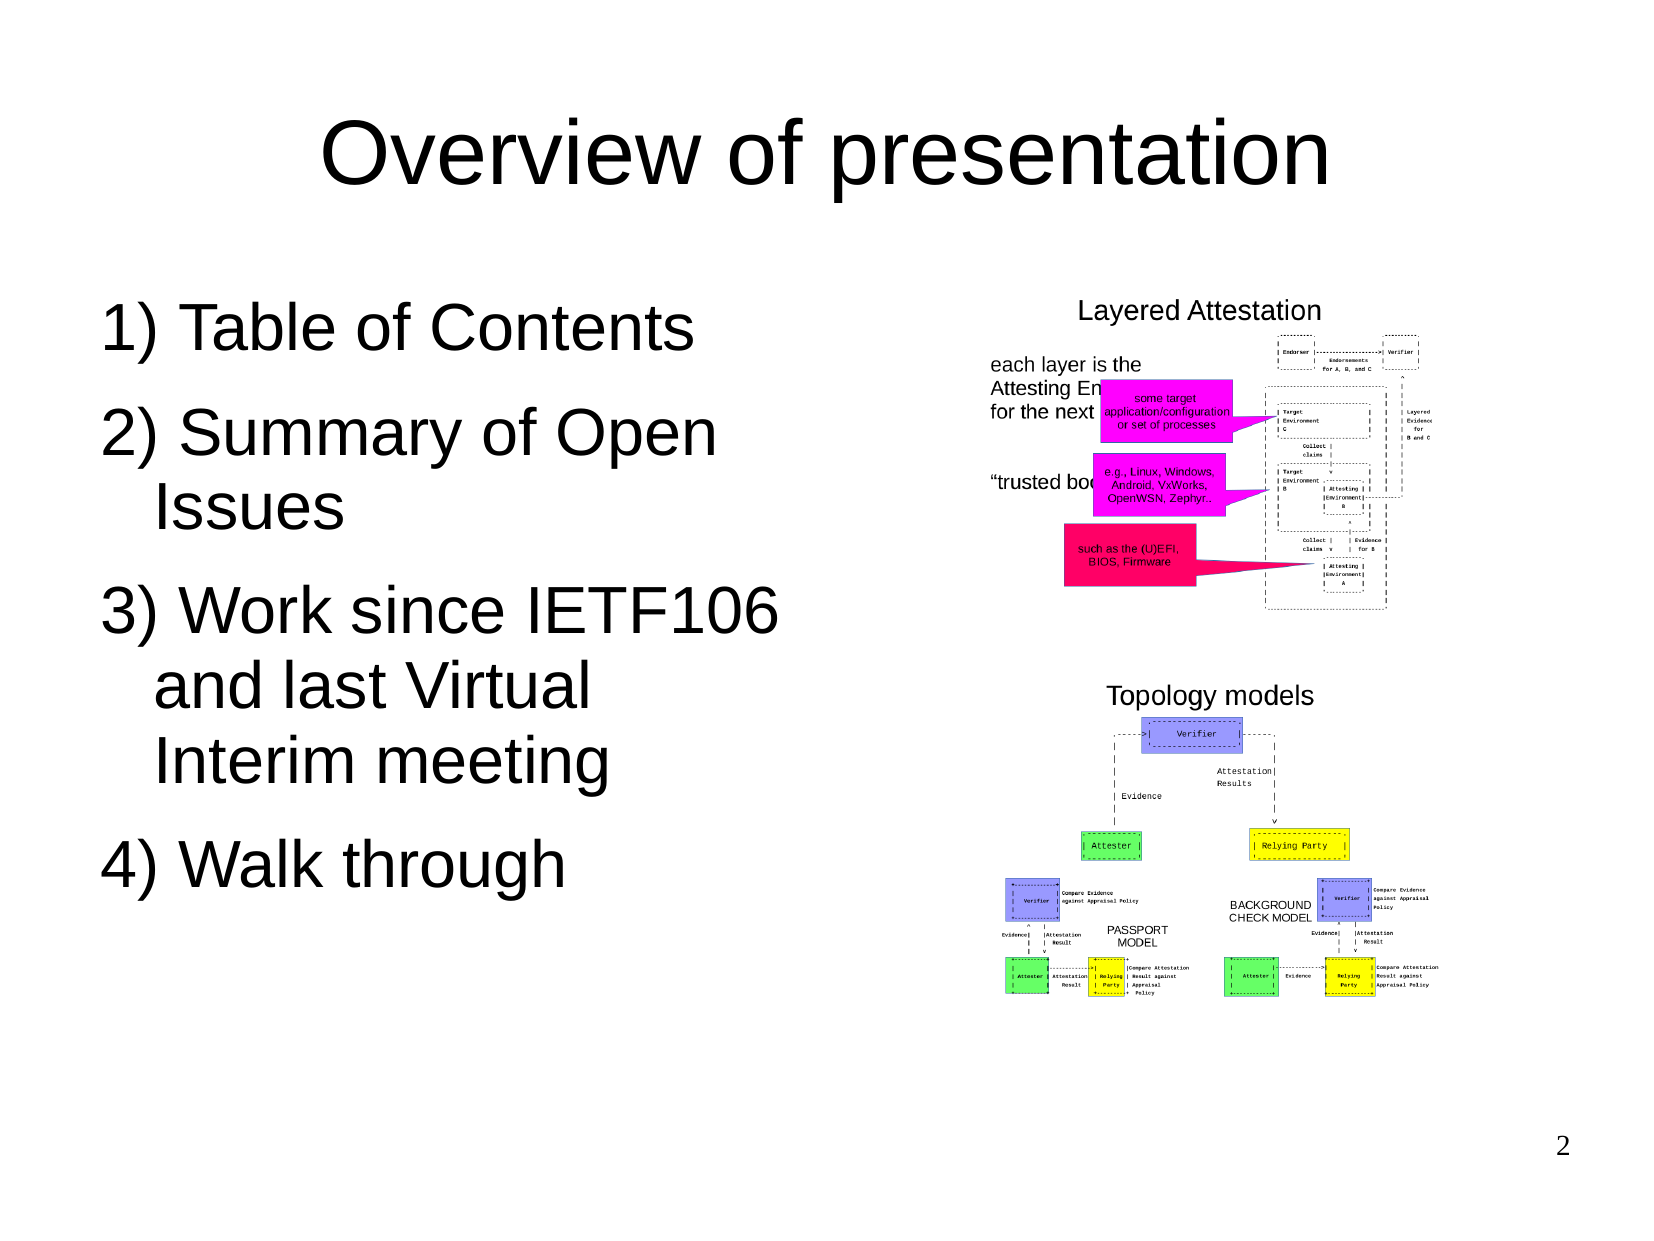

# Overview of presentation
 Table of Contents
 Summary of Open Issues
 Work since IETF106 and last Virtual Interim meeting
 Walk through
2